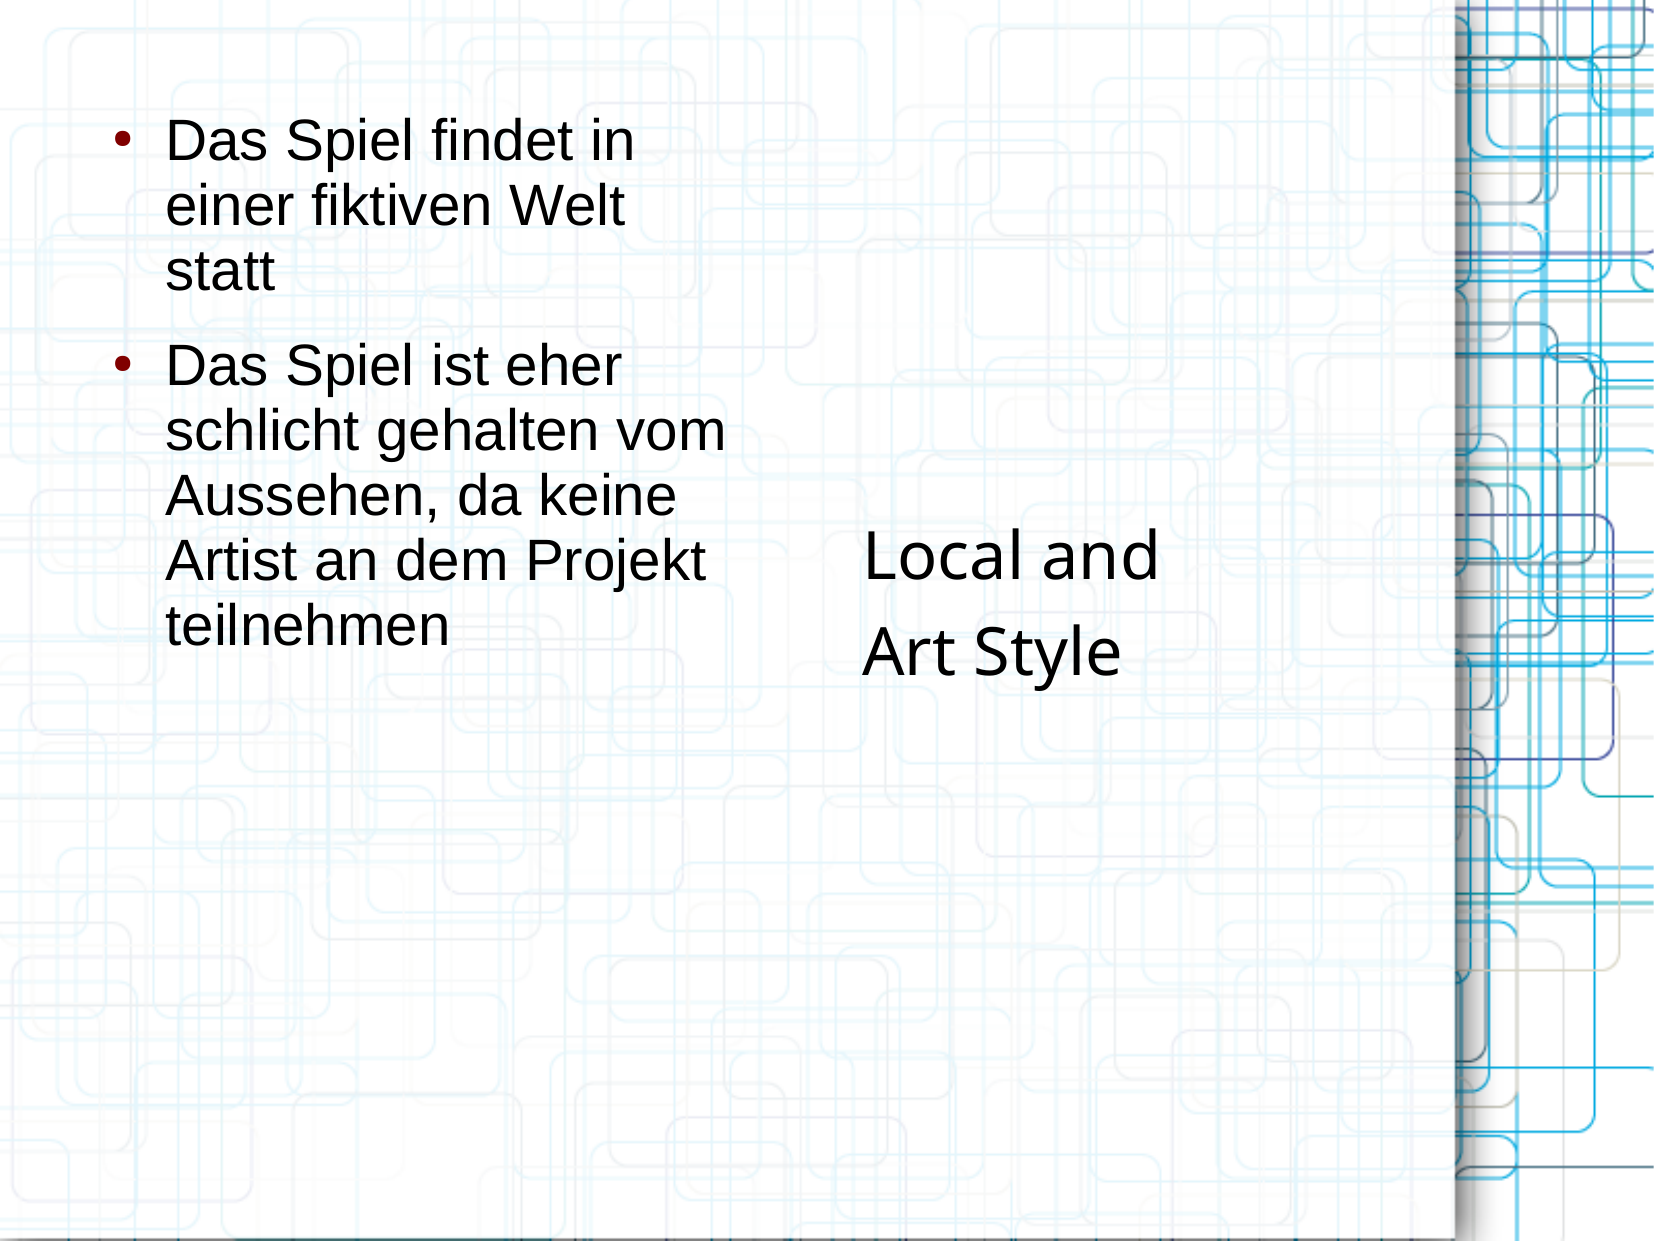

# Das Spiel findet in einer fiktiven Welt statt
Das Spiel ist eher schlicht gehalten vom Aussehen, da keine Artist an dem Projekt teilnehmen
Local and
Art Style